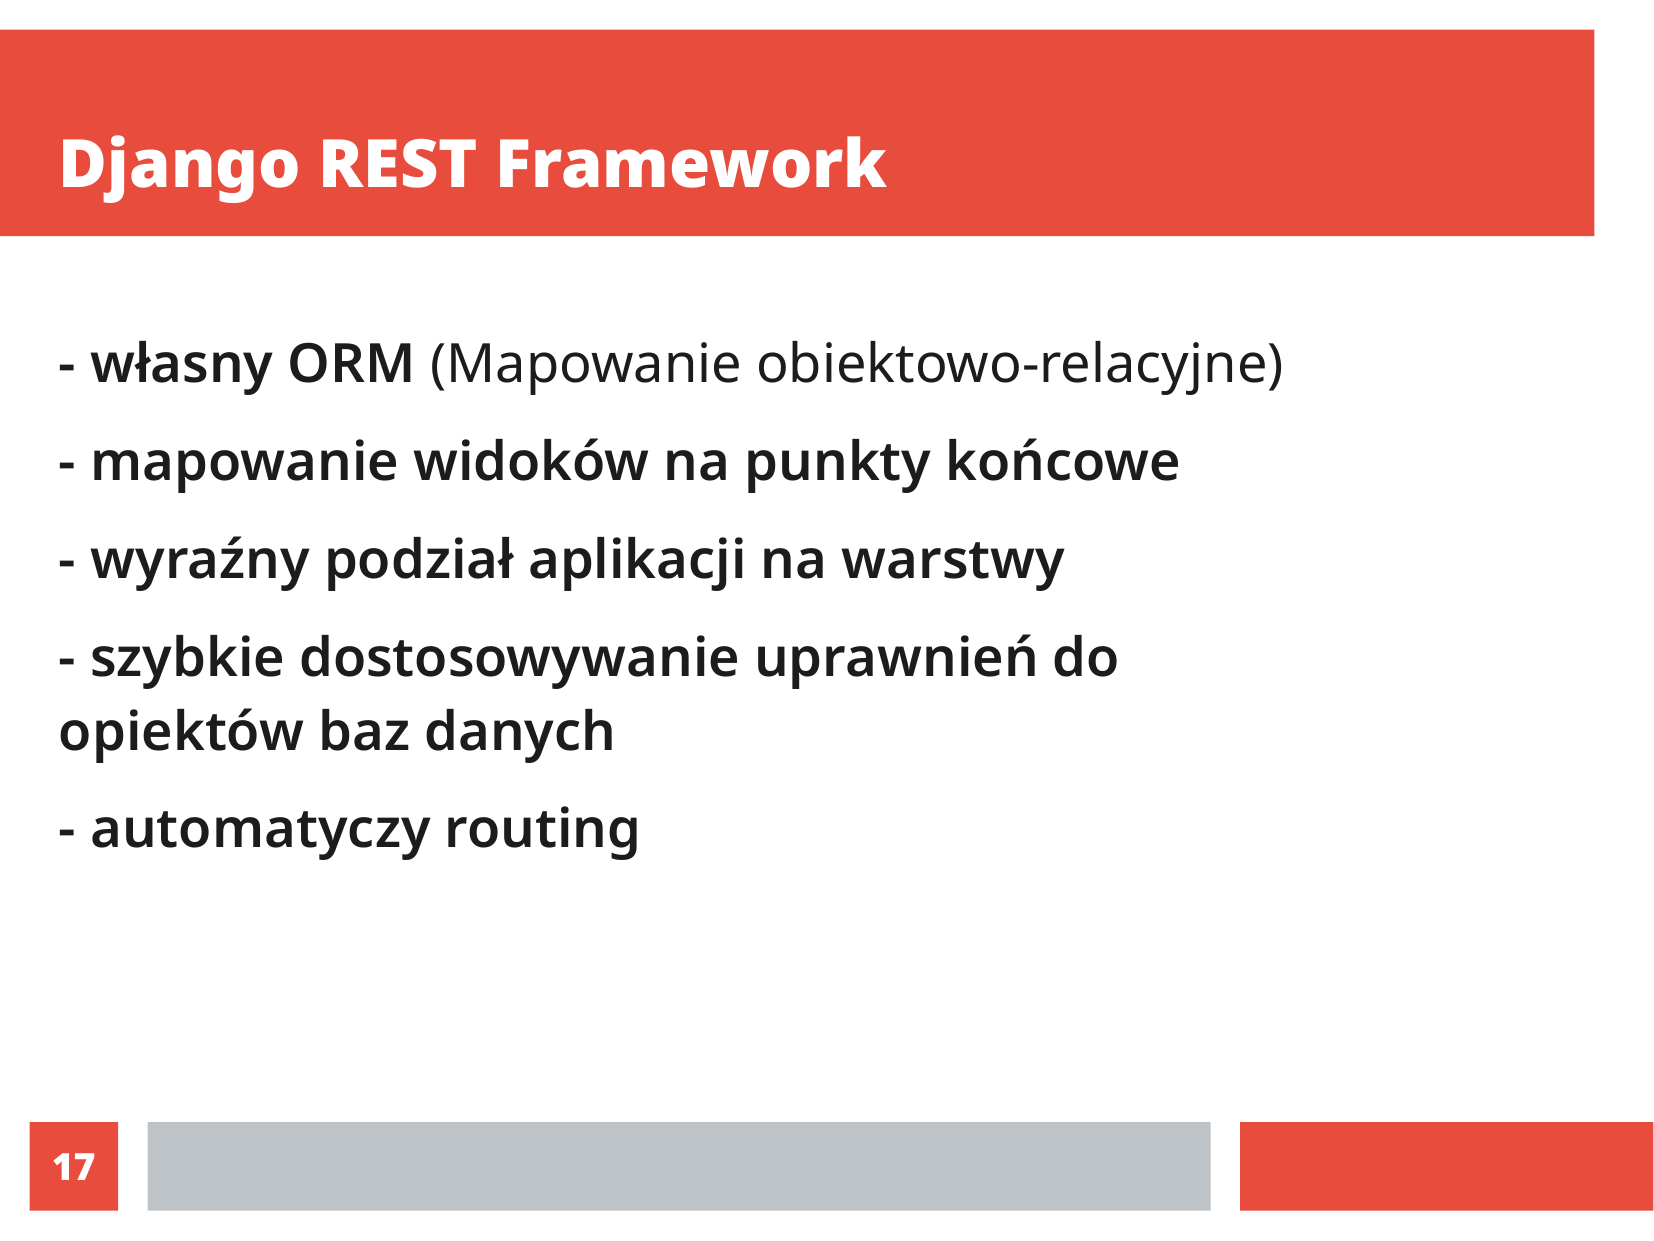

# Django REST Framework
- własny ORM (Mapowanie obiektowo-relacyjne)
- mapowanie widoków na punkty końcowe
- wyraźny podział aplikacji na warstwy
- szybkie dostosowywanie uprawnień do opiektów baz danych
- automatyczy routing
17